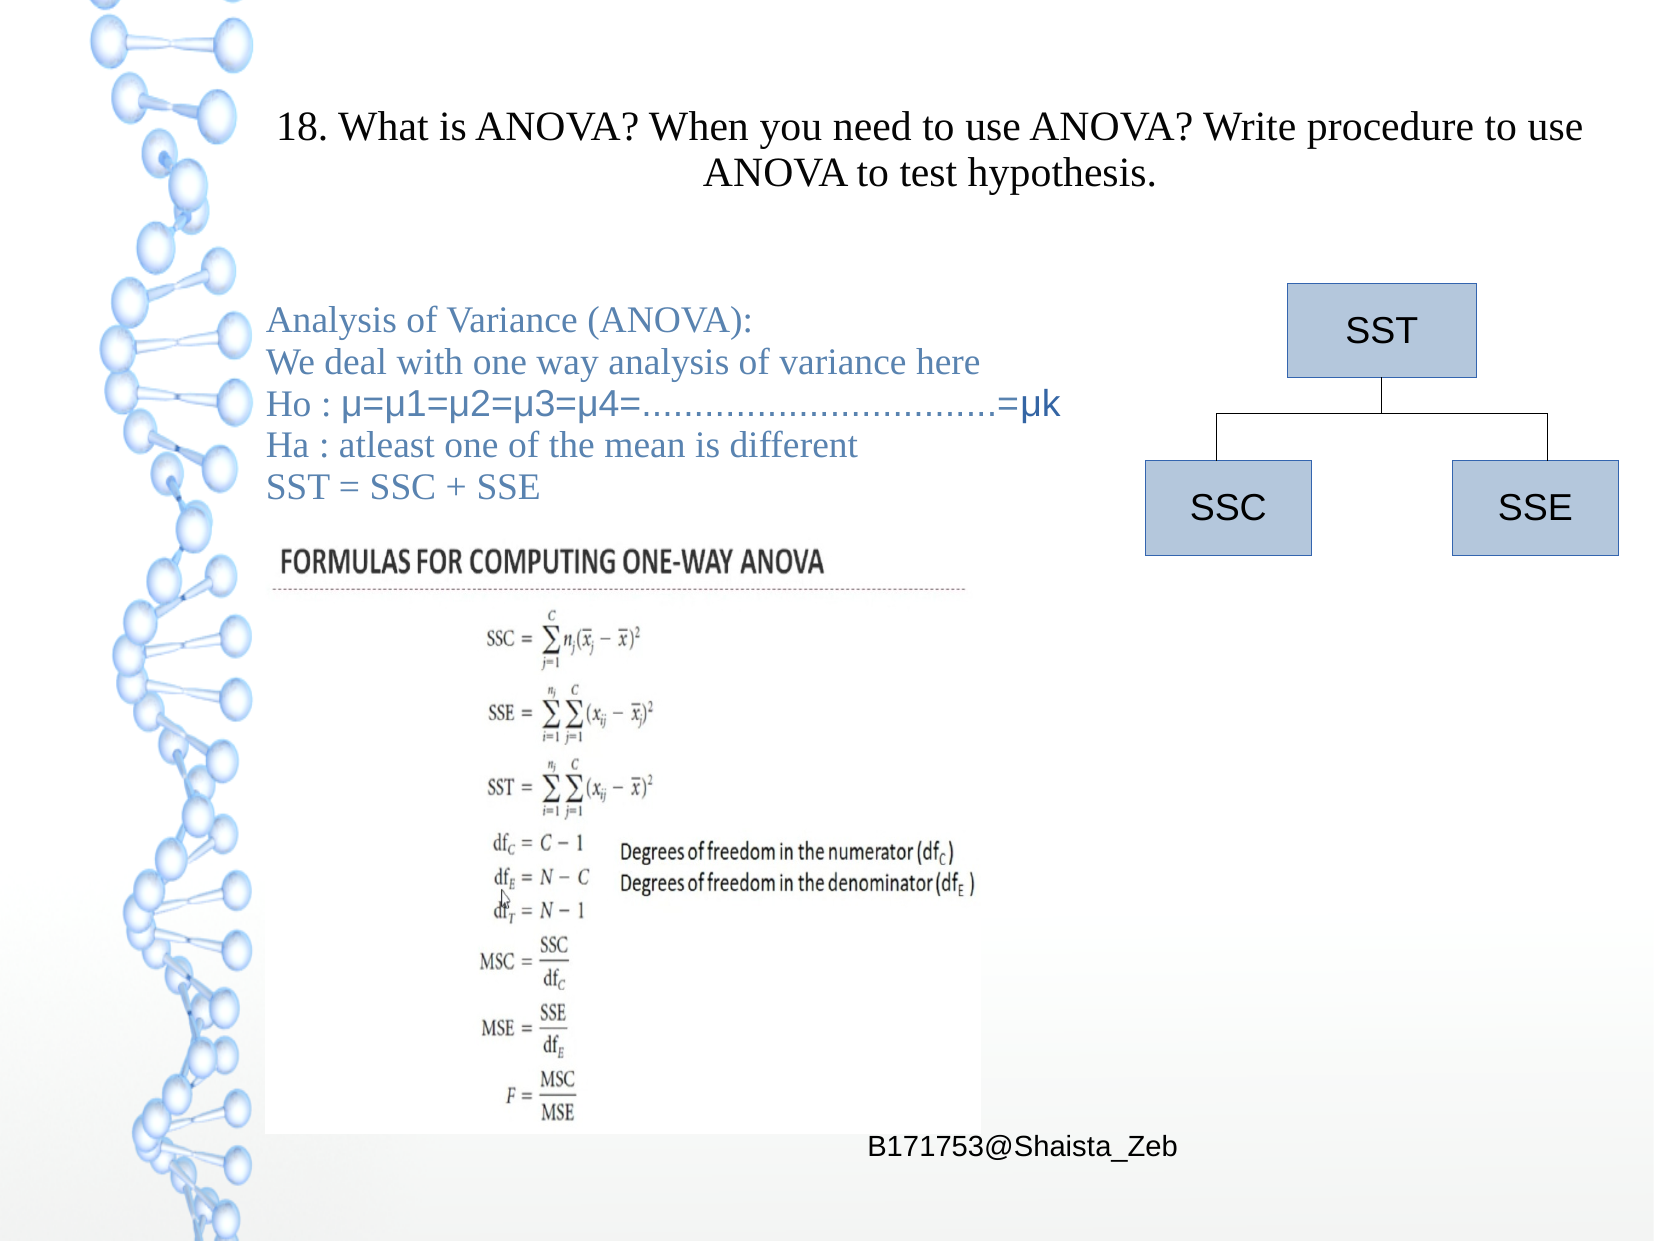

# 18. What is ANOVA? When you need to use ANOVA? Write procedure to use ANOVA to test hypothesis.
SST
Analysis of Variance (ANOVA):
We deal with one way analysis of variance here
Ho : μ=μ1=μ2=μ3=μ4=..................................=μk
Ha : atleast one of the mean is different
SST = SSC + SSE
SSC
SSE
B171753@Shaista_Zeb